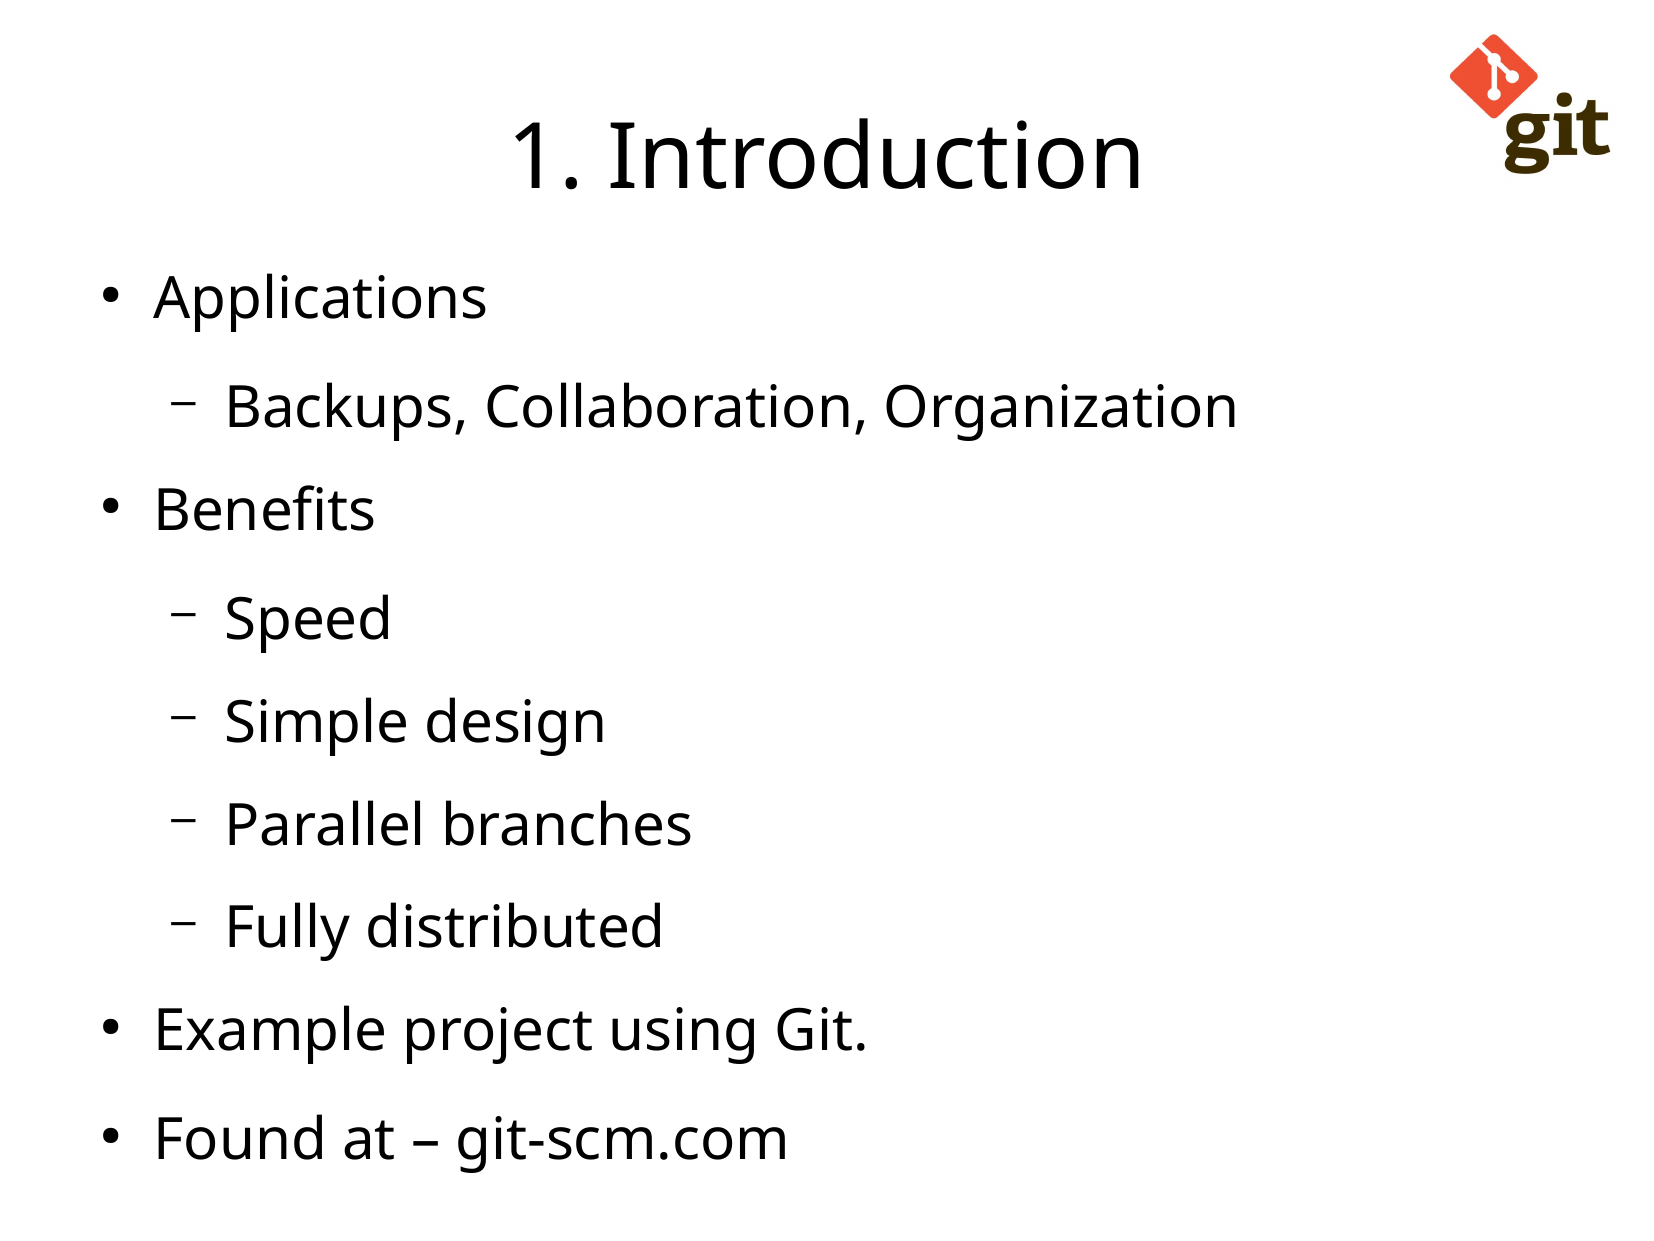

# 1. Introduction
Applications
Backups, Collaboration, Organization
Benefits
Speed
Simple design
Parallel branches
Fully distributed
Example project using Git.
Found at – git-scm.com